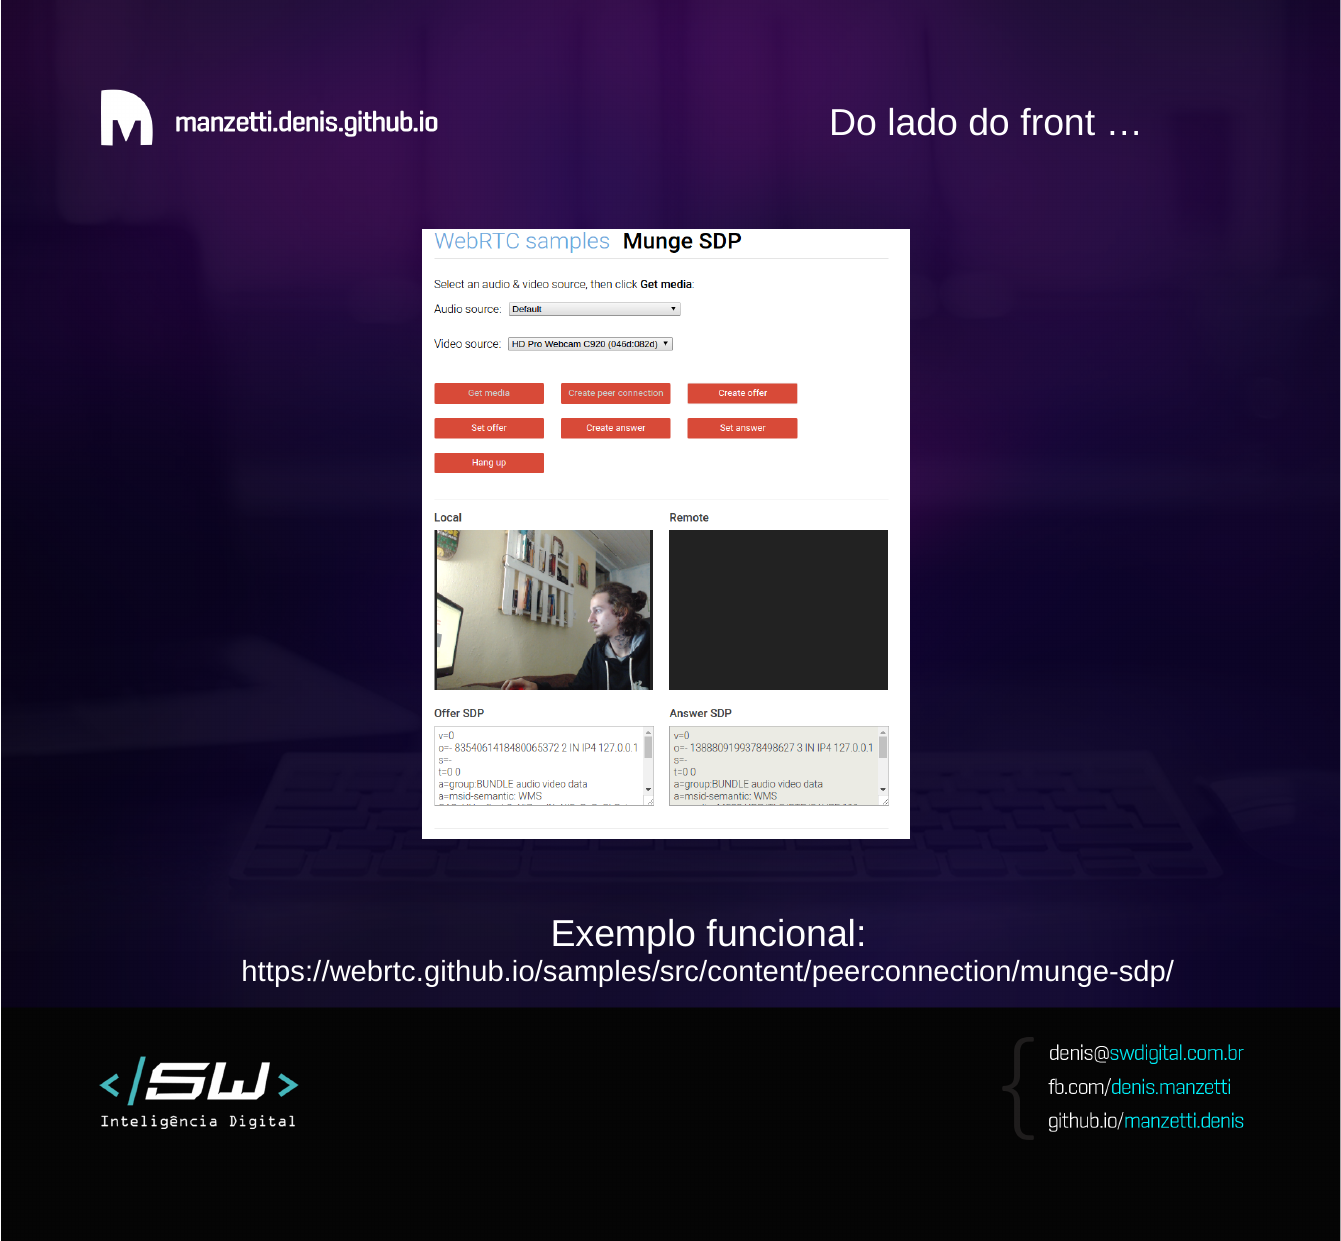

Do lado do front …
Exemplo funcional:
https://webrtc.github.io/samples/src/content/peerconnection/munge-sdp/